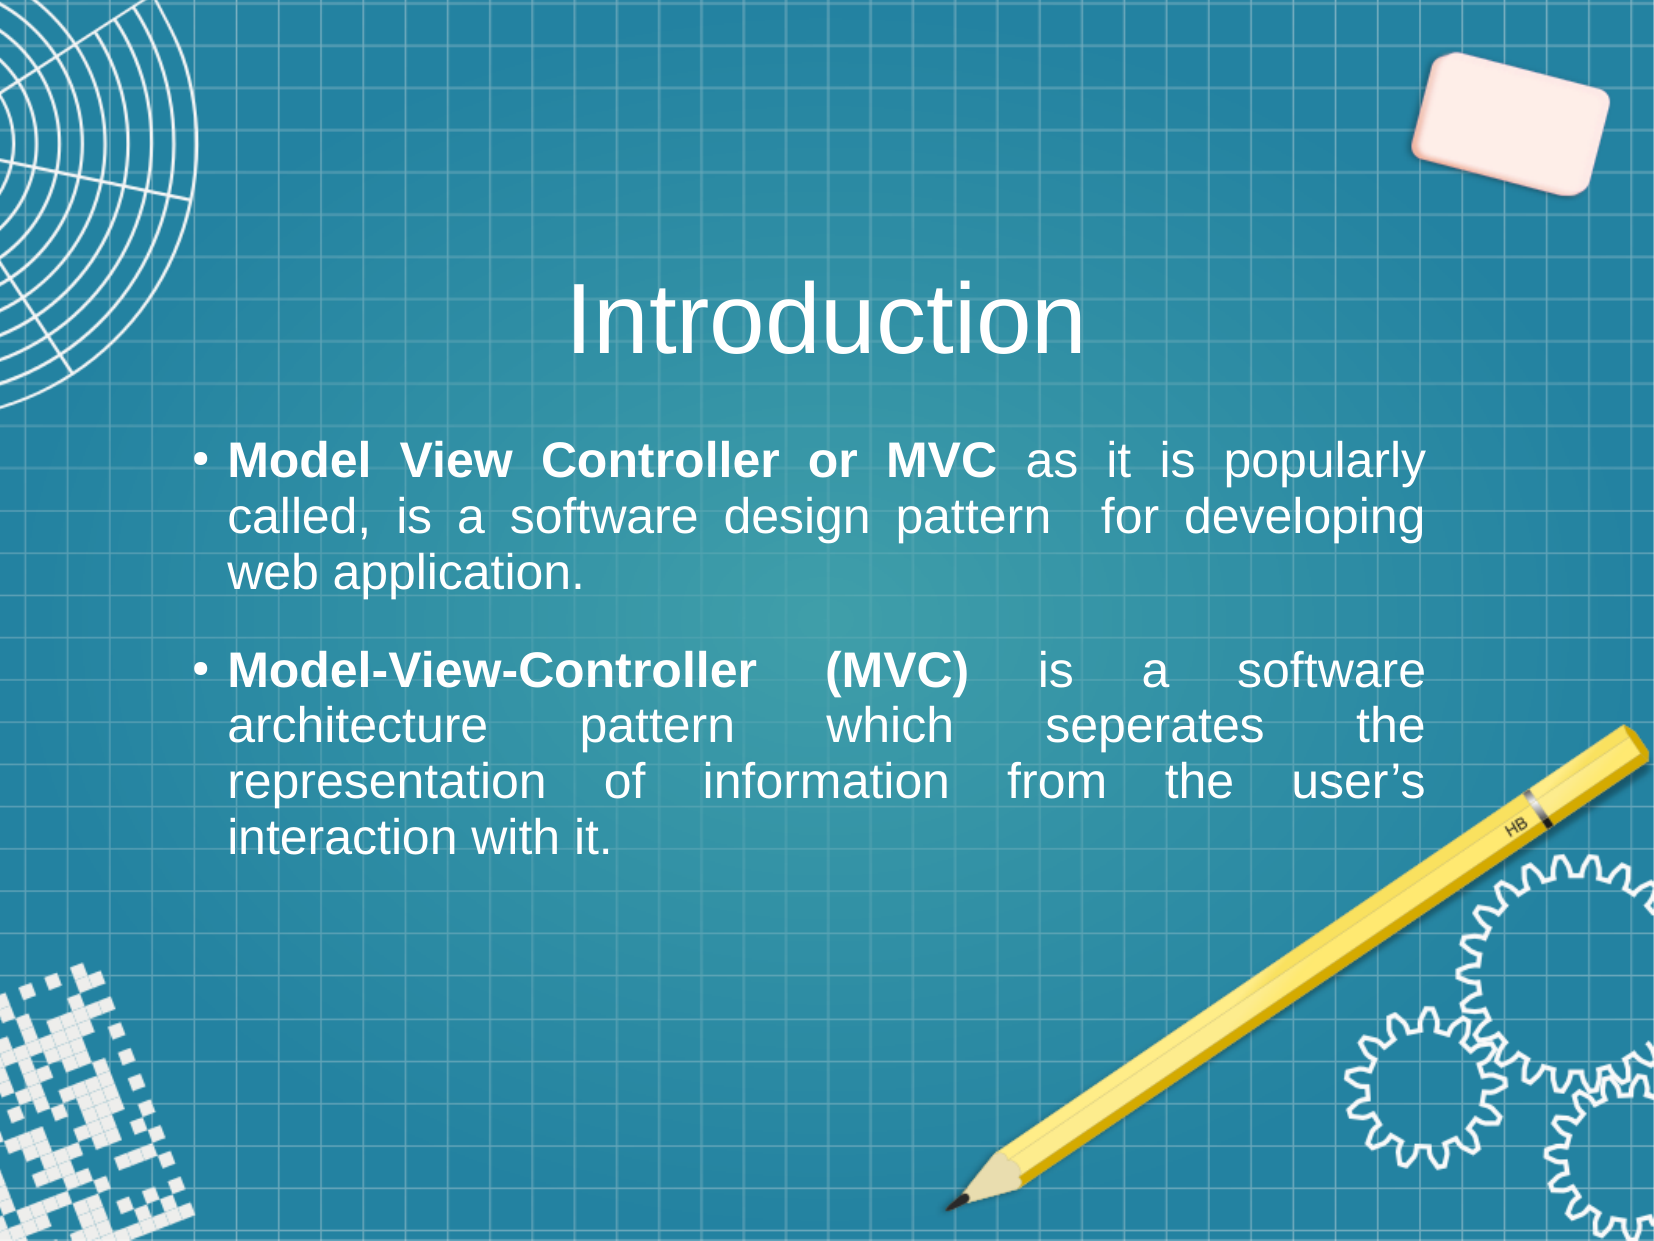

# Introduction
Model View Controller or MVC as it is popularly called, is a software design pattern for developing web application.
Model-View-Controller (MVC) is a software architecture pattern which seperates the representation of information from the user’s interaction with it.